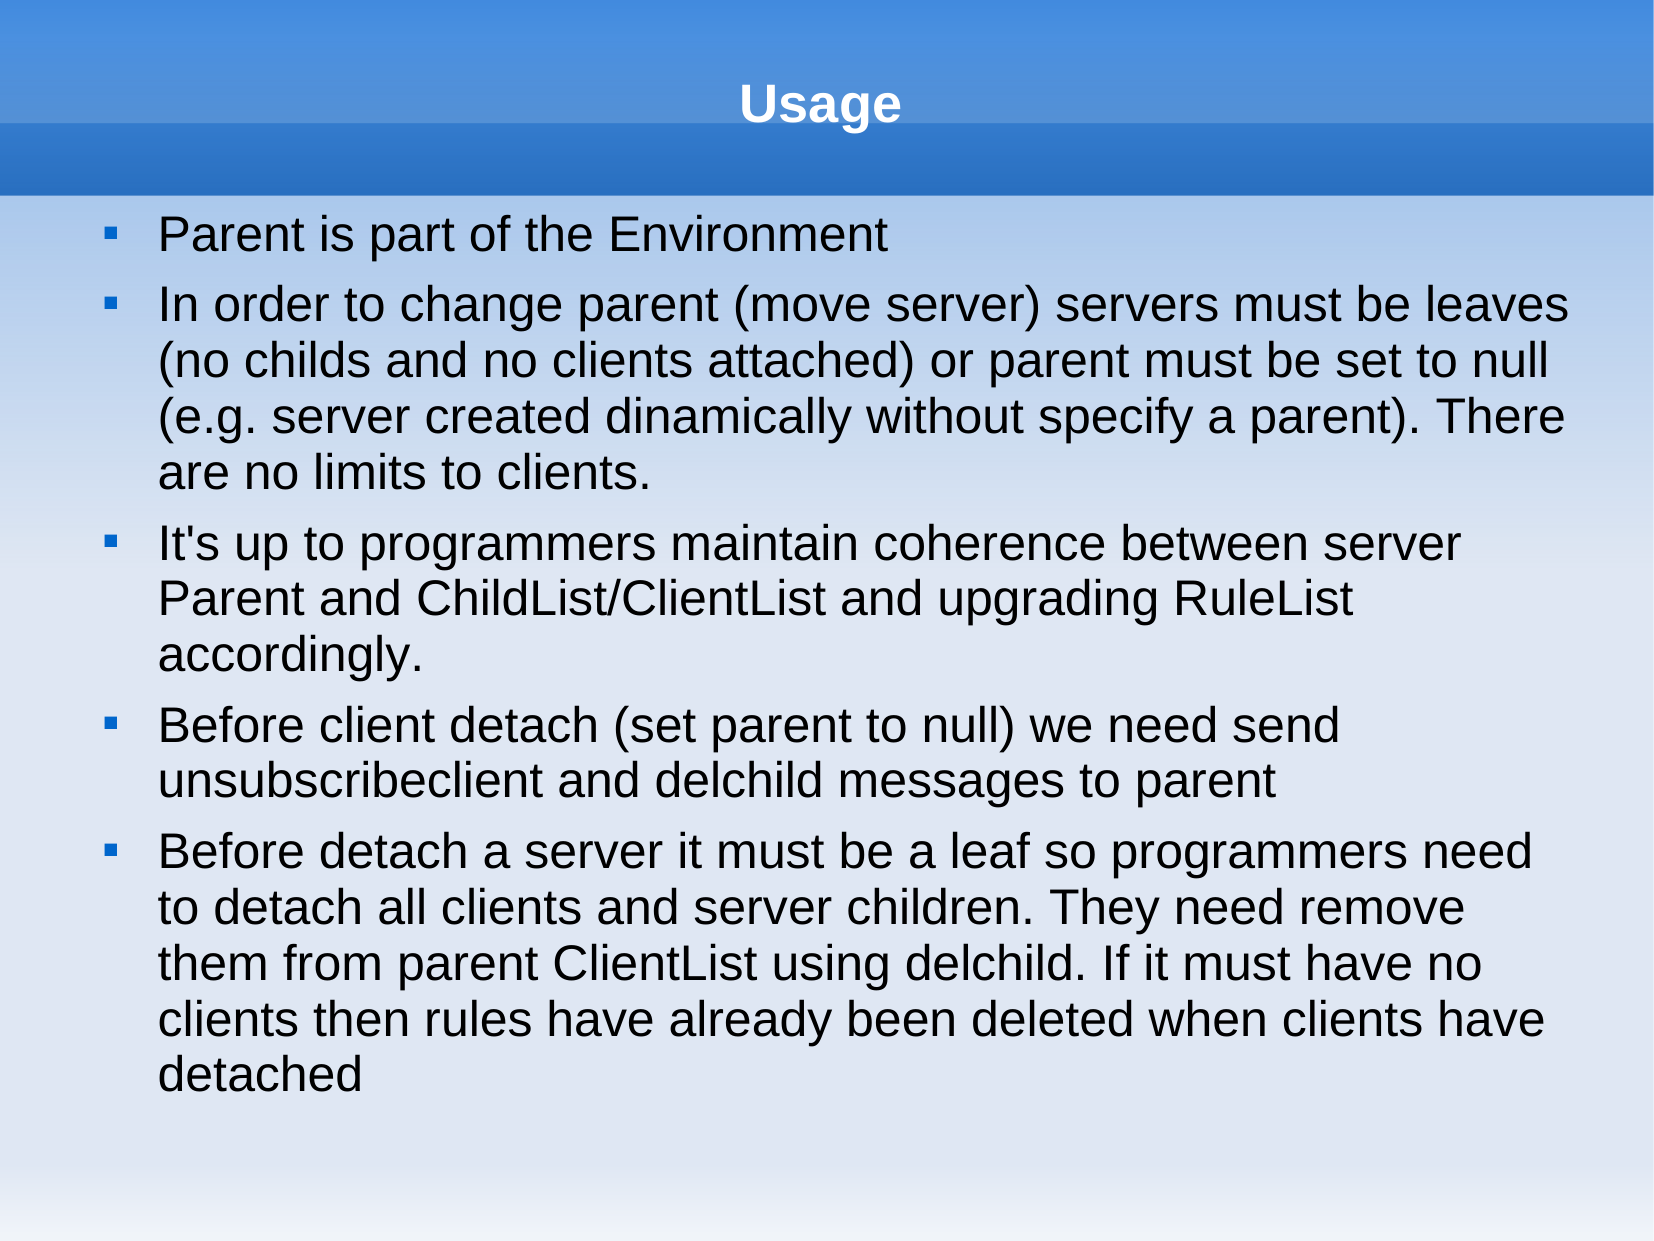

# Usage
Parent is part of the Environment
In order to change parent (move server) servers must be leaves (no childs and no clients attached) or parent must be set to null (e.g. server created dinamically without specify a parent). There are no limits to clients.
It's up to programmers maintain coherence between server Parent and ChildList/ClientList and upgrading RuleList accordingly.
Before client detach (set parent to null) we need send unsubscribeclient and delchild messages to parent
Before detach a server it must be a leaf so programmers need to detach all clients and server children. They need remove them from parent ClientList using delchild. If it must have no clients then rules have already been deleted when clients have detached